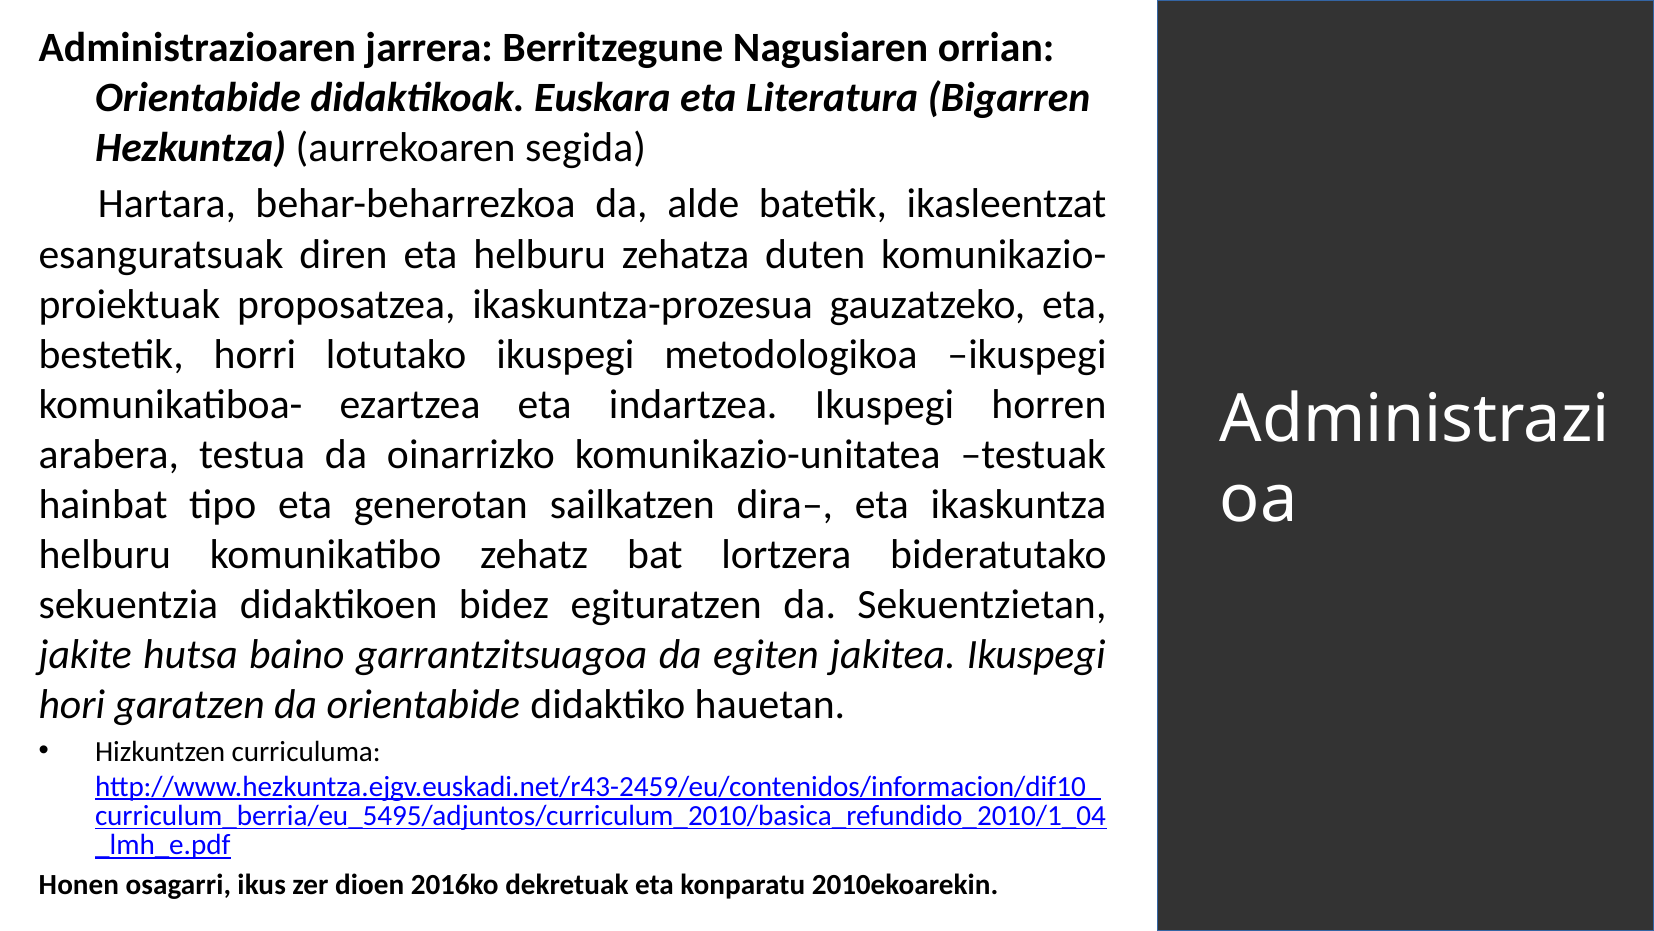

# Administrazioaren jarrera: Berritzegune Nagusiaren orrian: Orientabide didaktikoak. Euskara eta Literatura (Bigarren Hezkuntza) (aurrekoaren segida)
Hartara, behar-beharrezkoa da, alde batetik, ikasleentzat esanguratsuak diren eta helburu zehatza duten komunikazio-proiektuak proposatzea, ikaskuntza-prozesua gauzatzeko, eta, bestetik, horri lotutako ikuspegi metodologikoa –ikuspegi komunikatiboa- ezartzea eta indartzea. Ikuspegi horren arabera, testua da oinarrizko komunikazio-unitatea –testuak hainbat tipo eta generotan sailkatzen dira–, eta ikaskuntza helburu komunikatibo zehatz bat lortzera bideratutako sekuentzia didaktikoen bidez egituratzen da. Sekuentzietan, jakite hutsa baino garrantzitsuagoa da egiten jakitea. Ikuspegi hori garatzen da orientabide didaktiko hauetan.
Hizkuntzen curriculuma: http://www.hezkuntza.ejgv.euskadi.net/r43-2459/eu/contenidos/informacion/dif10_curriculum_berria/eu_5495/adjuntos/curriculum_2010/basica_refundido_2010/1_04_lmh_e.pdf
Honen osagarri, ikus zer dioen 2016ko dekretuak eta konparatu 2010ekoarekin.
Administrazioa